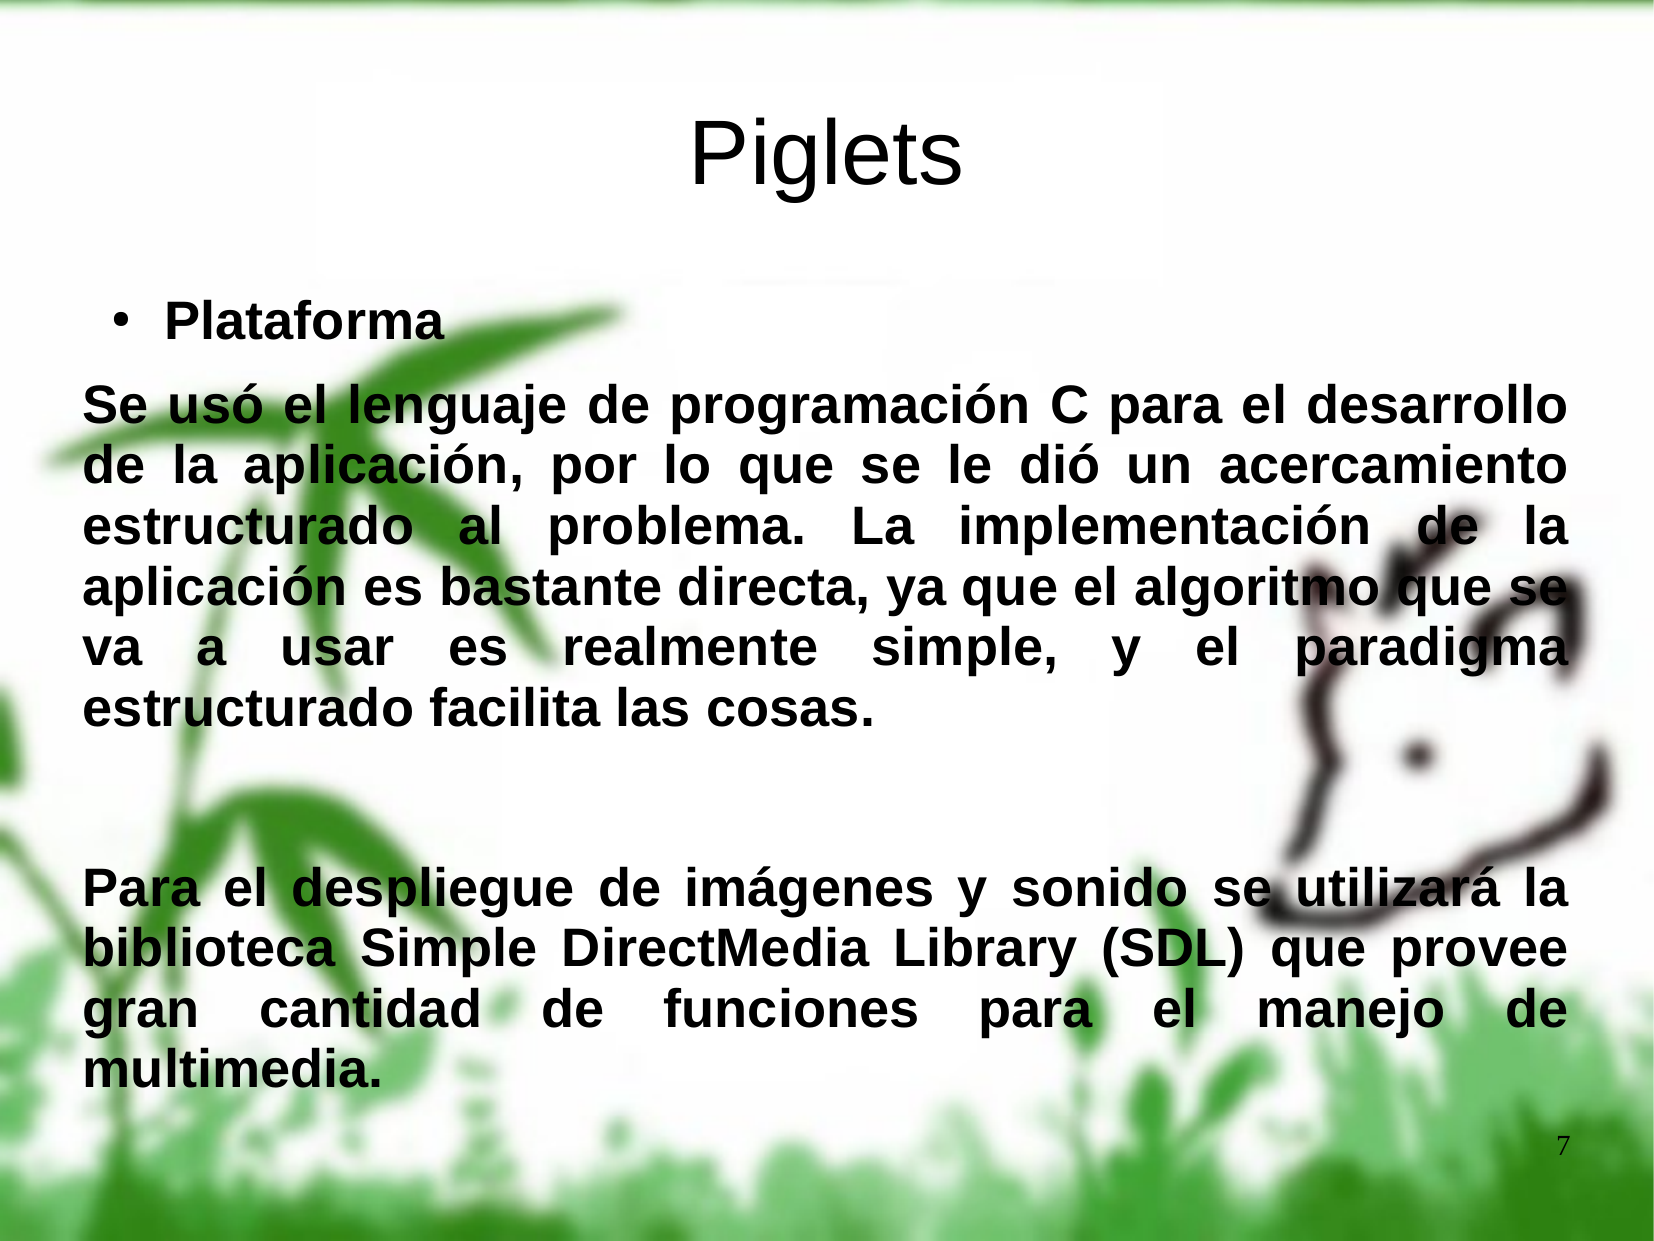

# Piglets
Plataforma
Se usó el lenguaje de programación C para el desarrollo de la aplicación, por lo que se le dió un acercamiento estructurado al problema. La implementación de la aplicación es bastante directa, ya que el algoritmo que se va a usar es realmente simple, y el paradigma estructurado facilita las cosas.
Para el despliegue de imágenes y sonido se utilizará la biblioteca Simple DirectMedia Library (SDL) que provee gran cantidad de funciones para el manejo de multimedia.
7